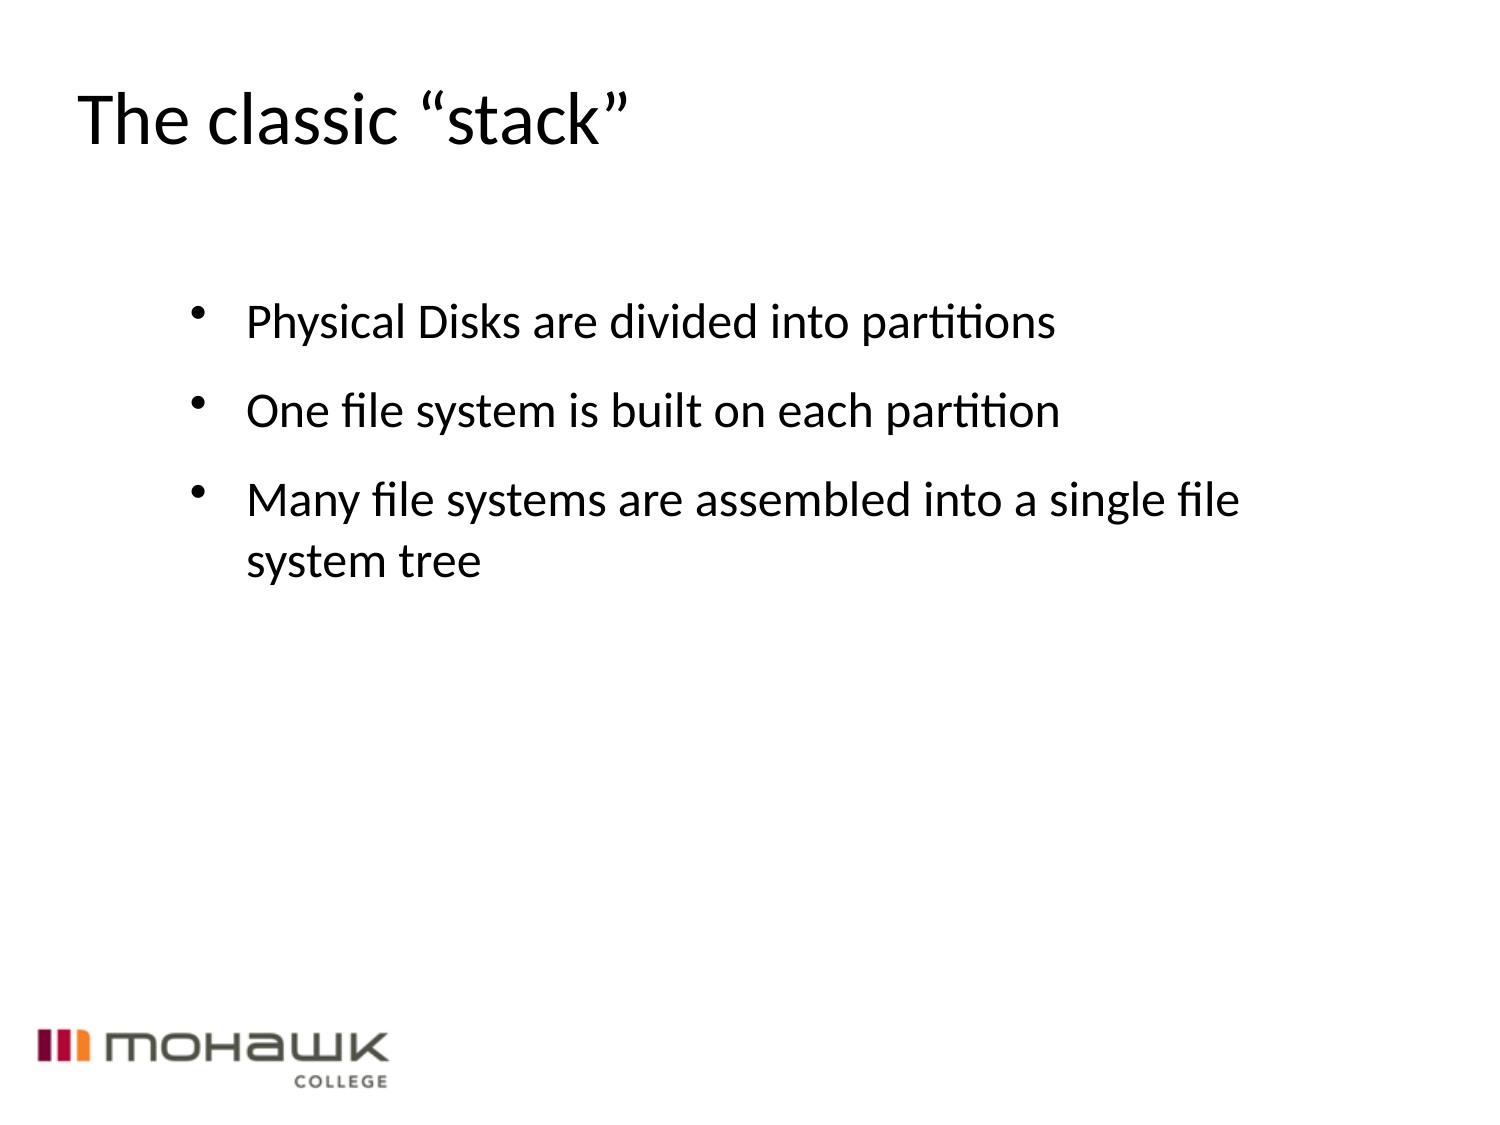

# The classic “stack”
Physical Disks are divided into partitions
One file system is built on each partition
Many file systems are assembled into a single file system tree